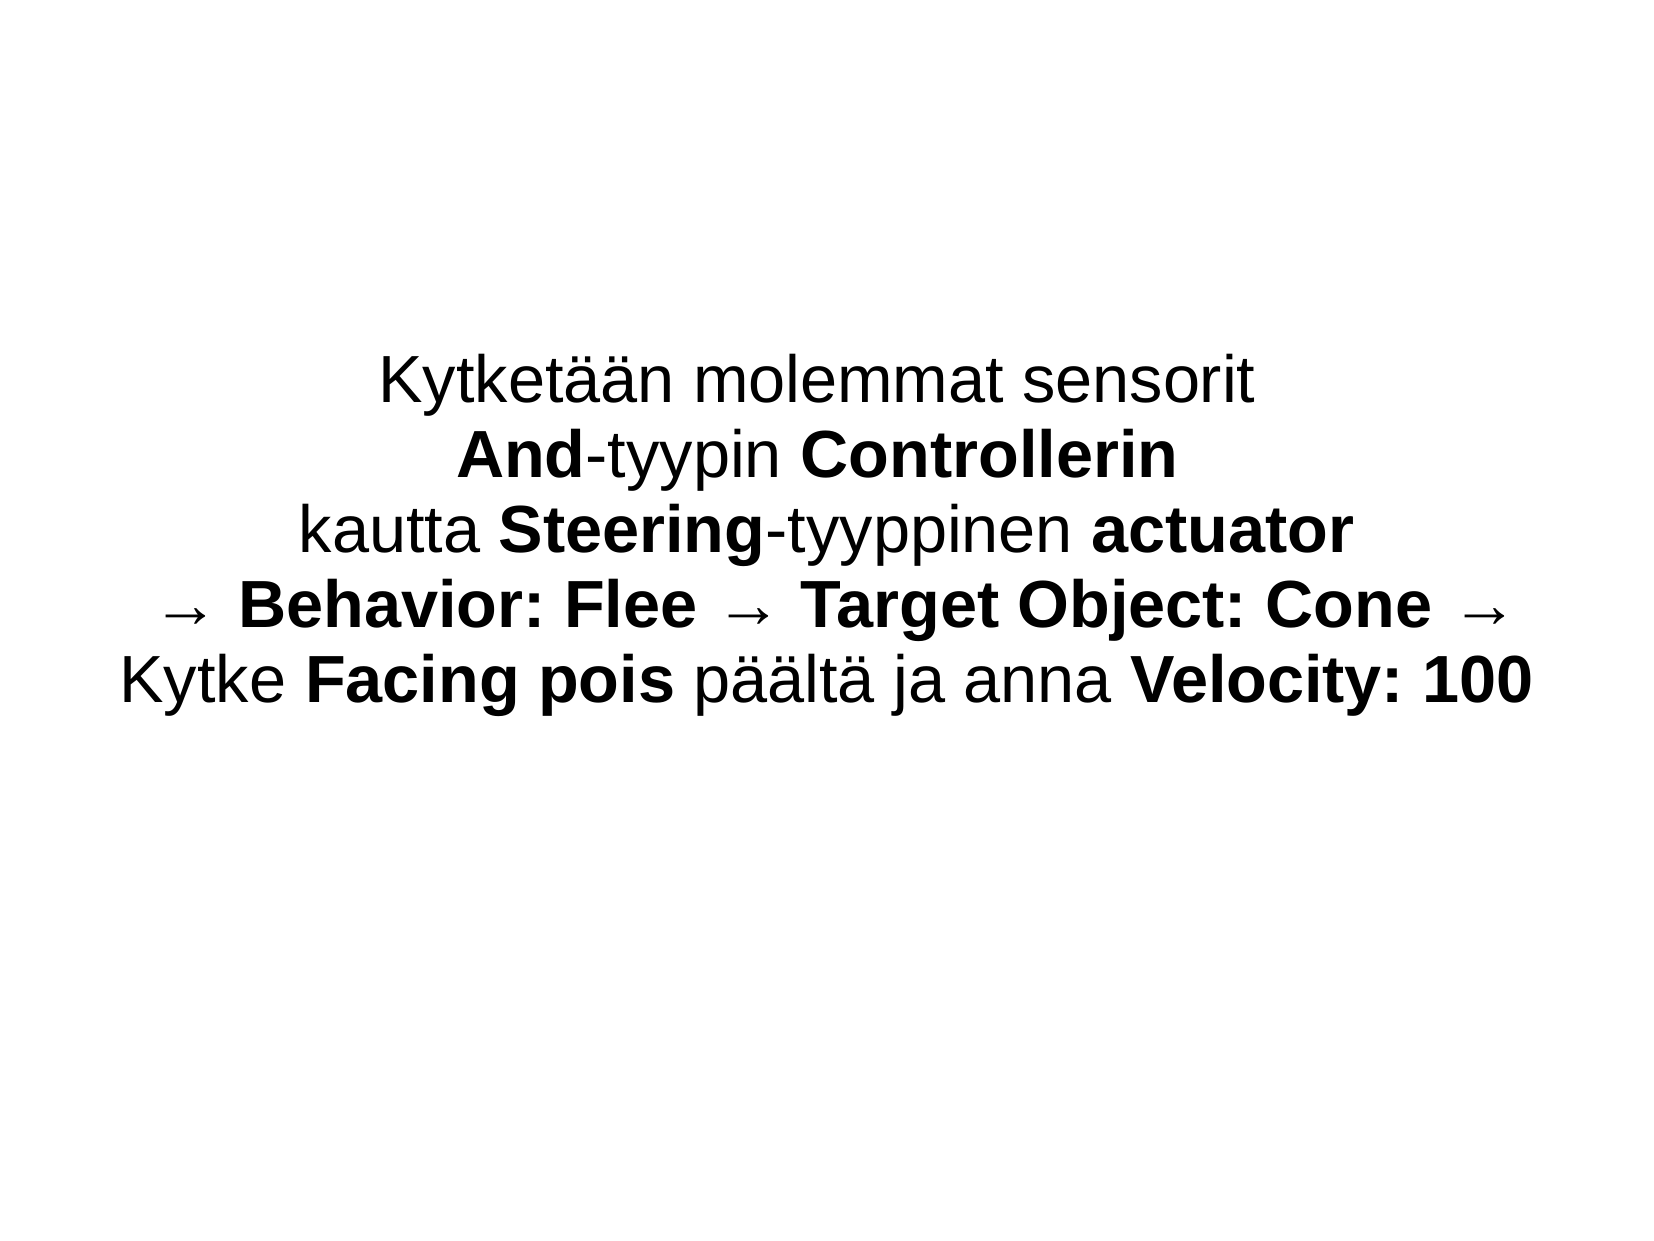

# Kytketään molemmat sensorit
And-tyypin Controllerin
kautta Steering-tyyppinen actuator
 → Behavior: Flee → Target Object: Cone → Kytke Facing pois päältä ja anna Velocity: 100